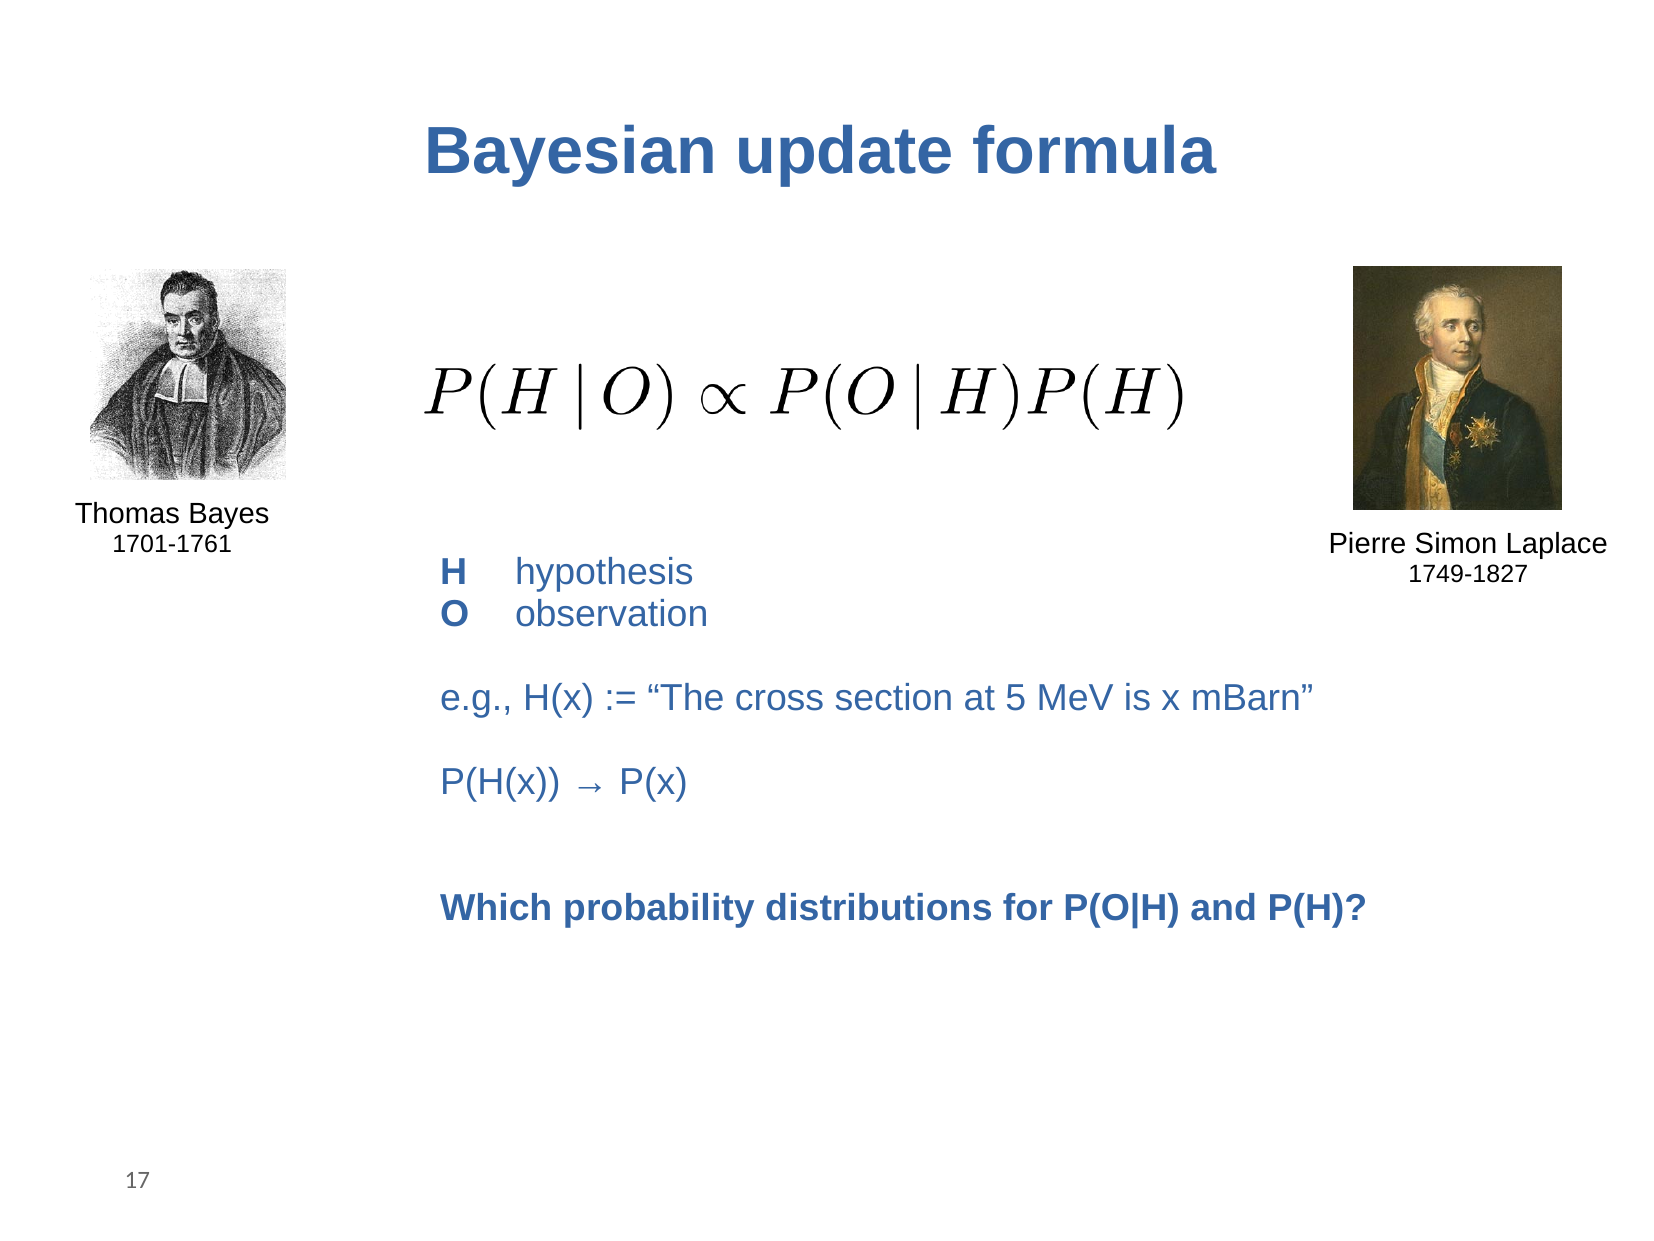

# Bayesian update formula
Thomas Bayes
1701-1761
Pierre Simon Laplace
1749-1827
H	hypothesis
O	observation
e.g., H(x) := “The cross section at 5 MeV is x mBarn”
P(H(x)) → P(x)
Which probability distributions for P(O|H) and P(H)?
17